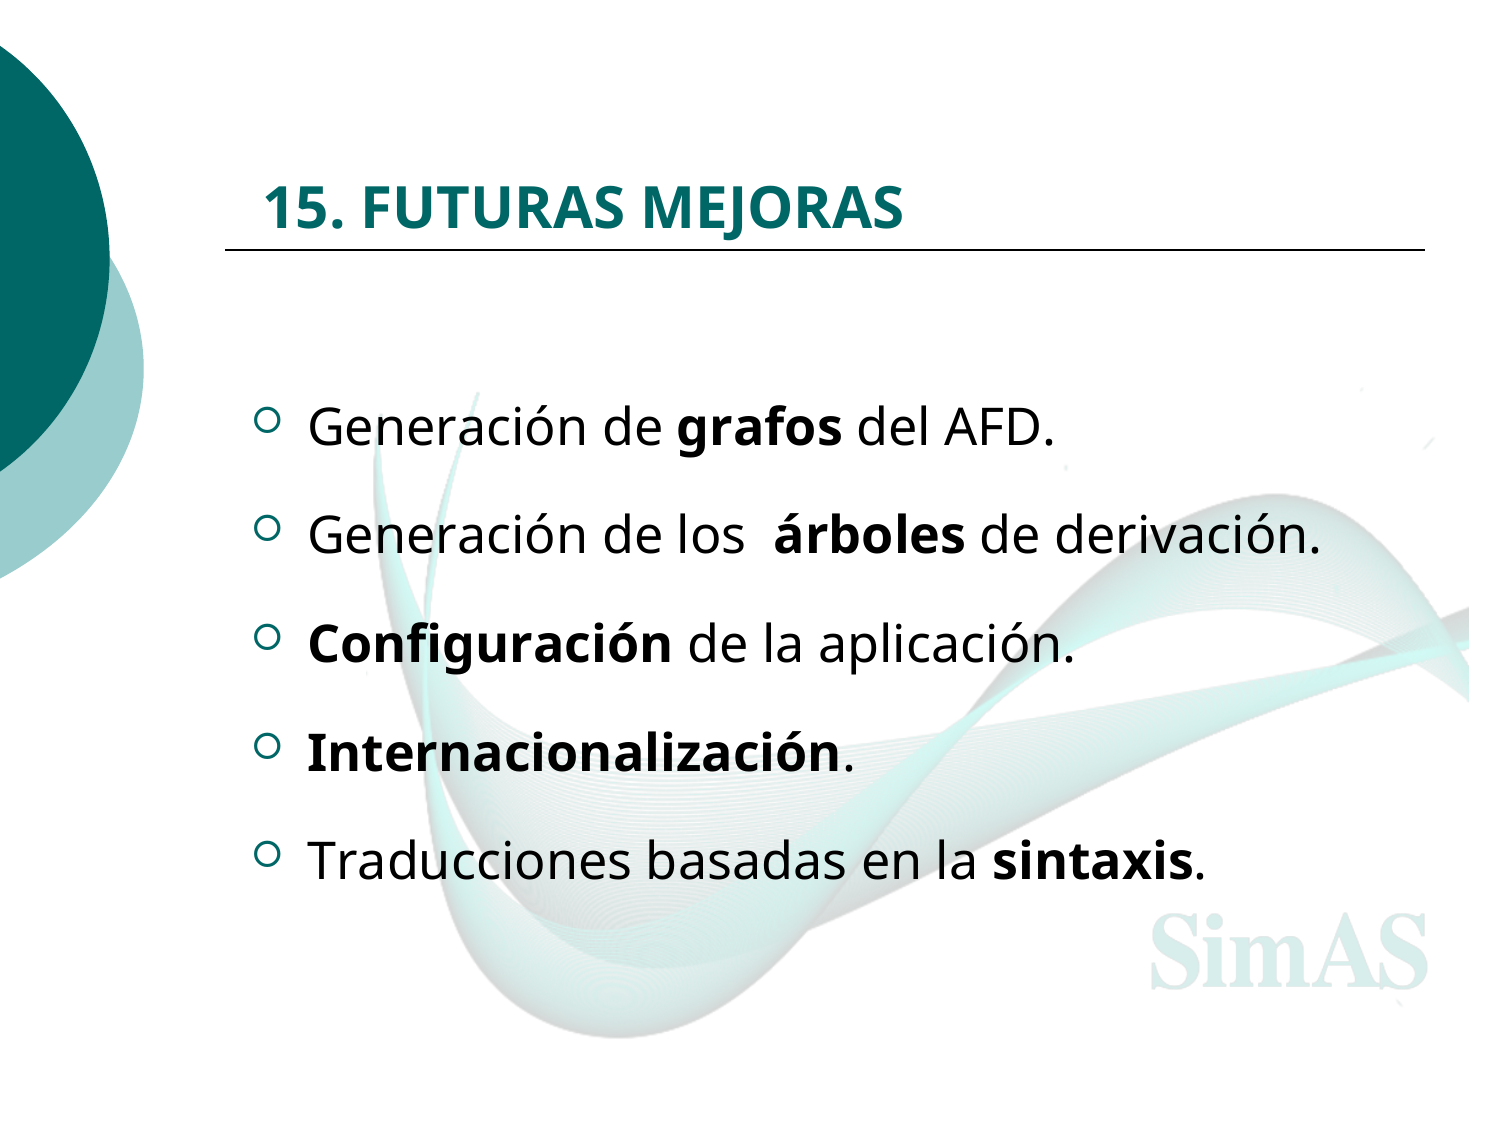

# 15. FUTURAS MEJORAS
Generación de grafos del AFD.
Generación de los árboles de derivación.
Configuración de la aplicación.
Internacionalización.
Traducciones basadas en la sintaxis.